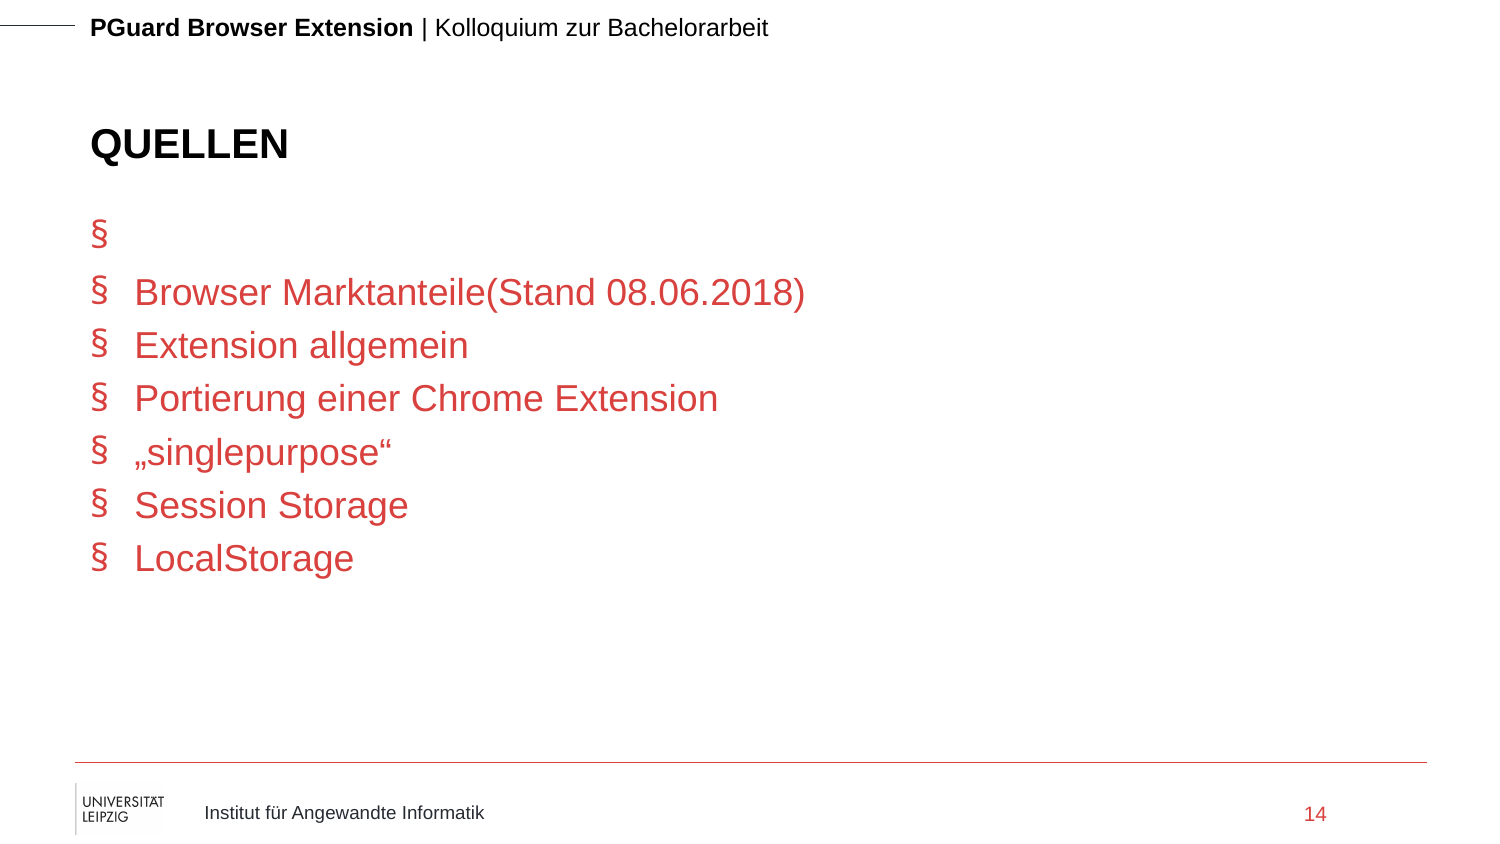

# Quellen
Browser Marktanteile(Stand 08.06.2018)
Extension allgemein
Portierung einer Chrome Extension
„singlepurpose“
Session Storage
LocalStorage